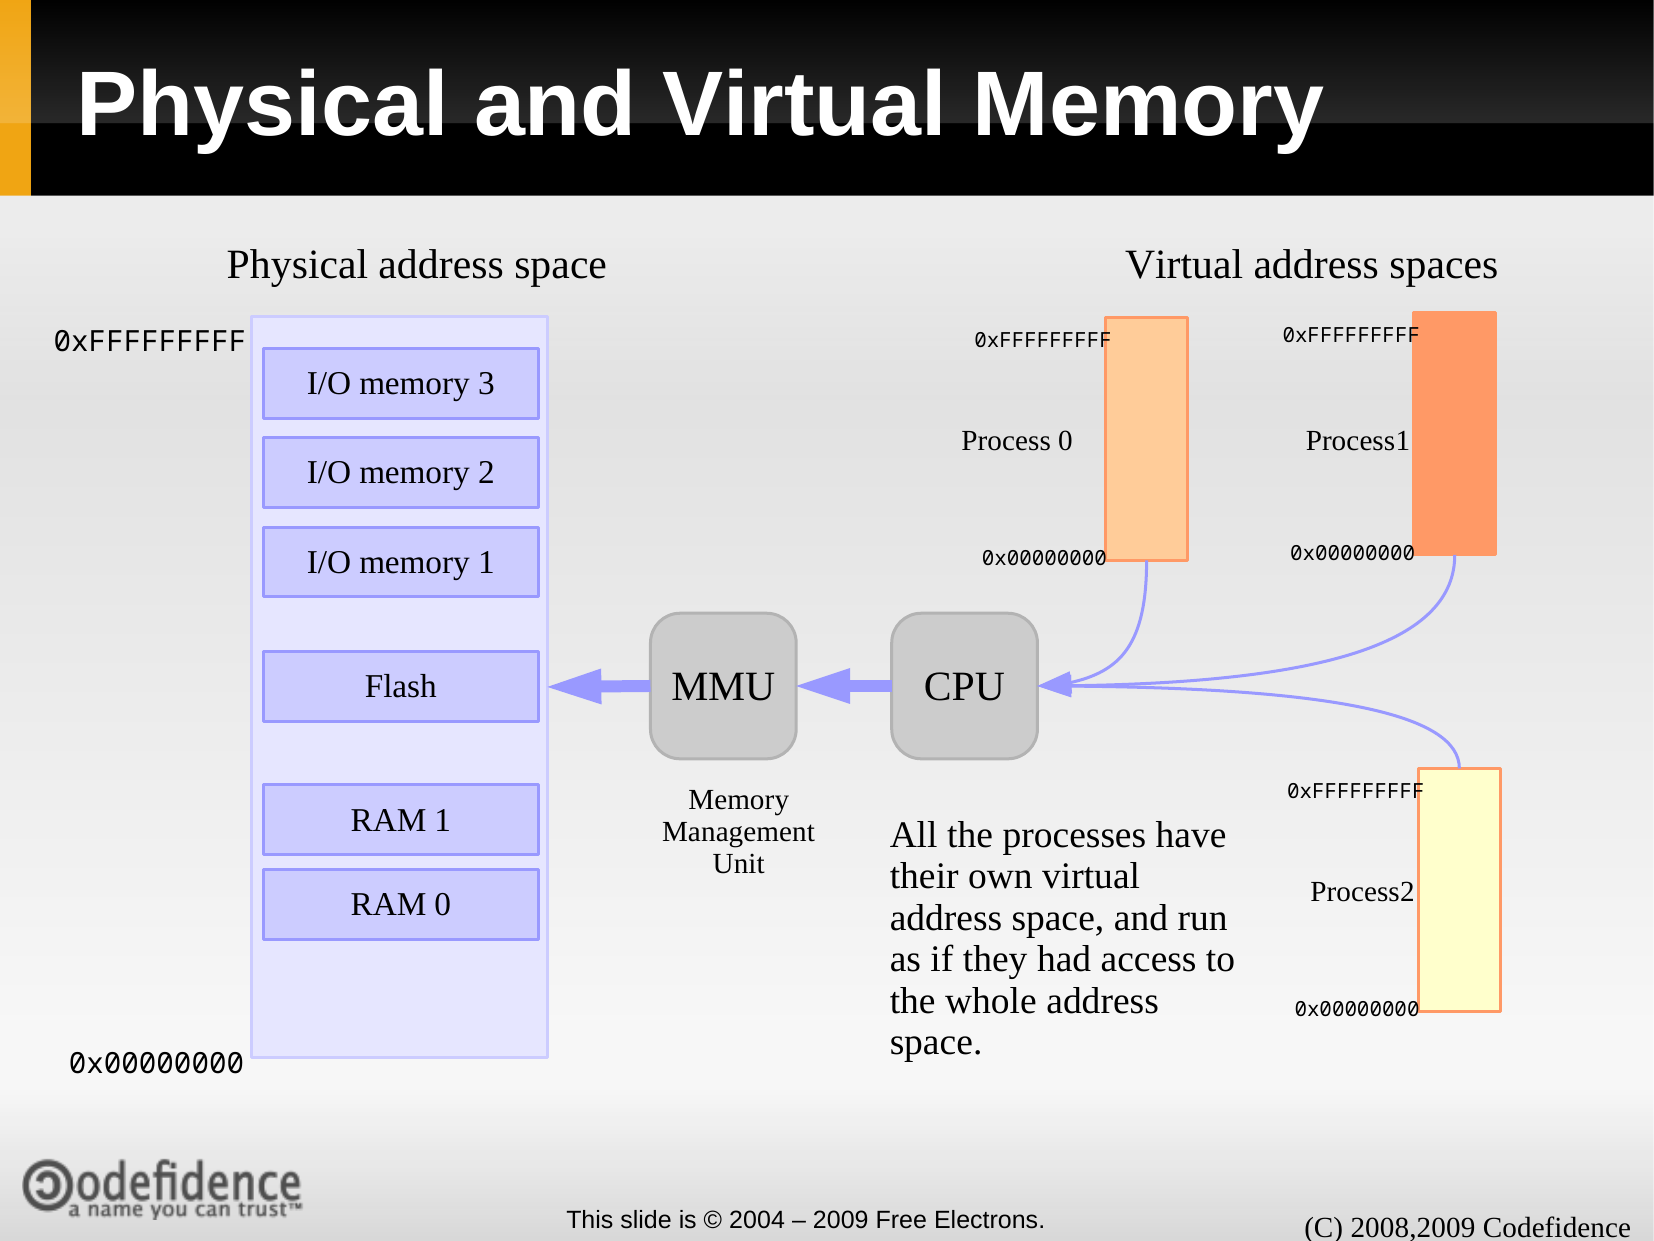

# Physical and Virtual Memory
Physical address space
Virtual address spaces
0xFFFFFFFFF
0xFFFFFFFFF
0xFFFFFFFFF
I/O memory 3
Process 0
Process1
I/O memory 2
I/O memory 1
0x00000000
0x00000000
MMU
CPU
Flash
0xFFFFFFFFF
Memory
Management
Unit
RAM 1
All the processes have their own virtual address space, and run as if they had access to the whole address space.
Process2
RAM 0
0x00000000
0x00000000
This slide is © 2004 – 2009 Free Electrons.